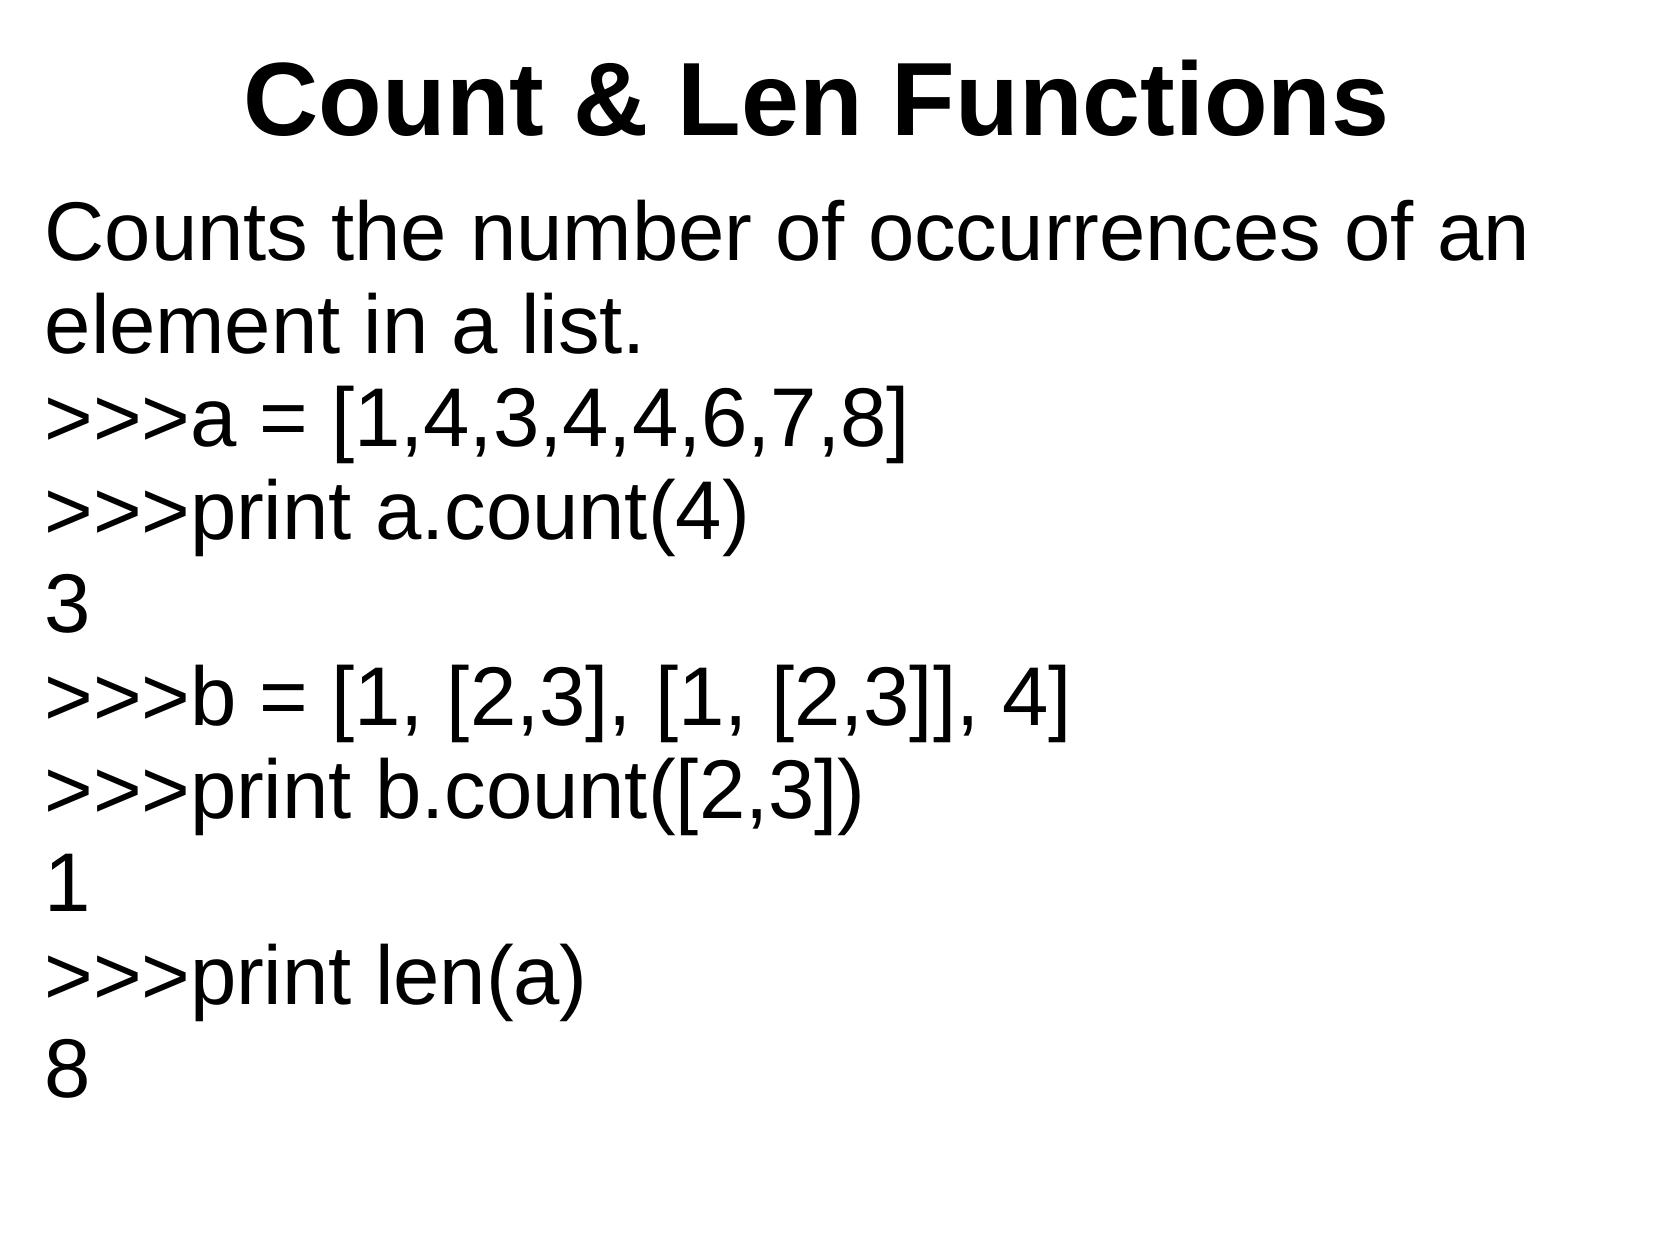

Count & Len Functions
Counts the number of occurrences of an element in a list.
>>>a = [1,4,3,4,4,6,7,8]
>>>print a.count(4)
3
>>>b = [1, [2,3], [1, [2,3]], 4]
>>>print b.count([2,3])
1
>>>print len(a)
8